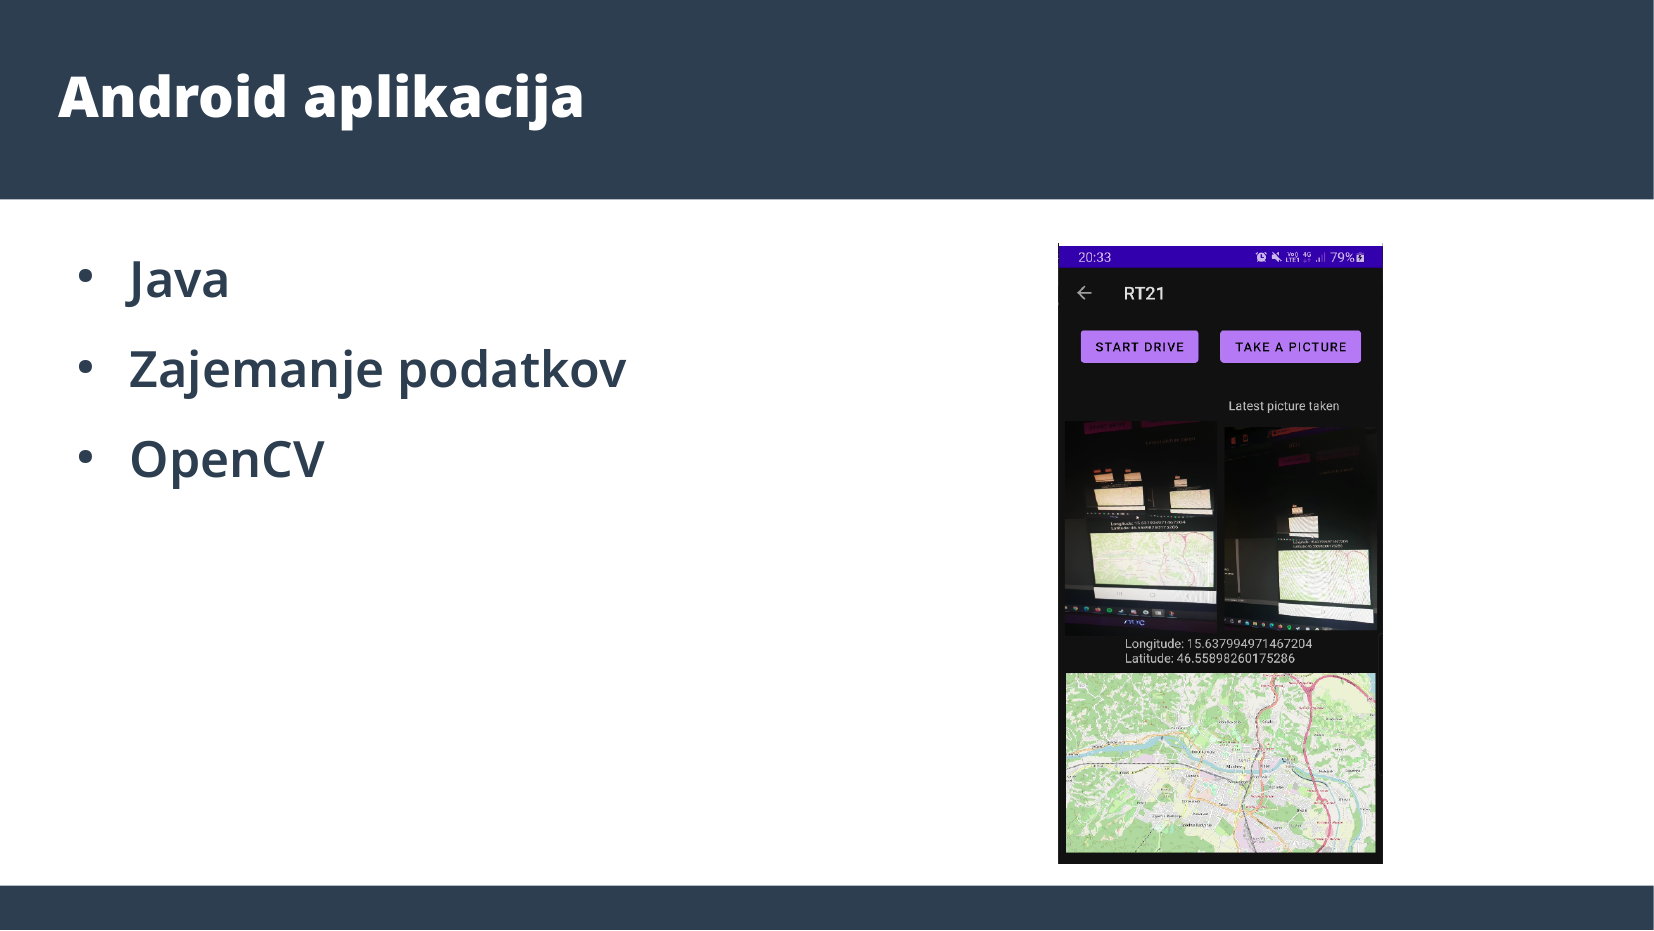

# Android aplikacija
Java
Zajemanje podatkov
OpenCV